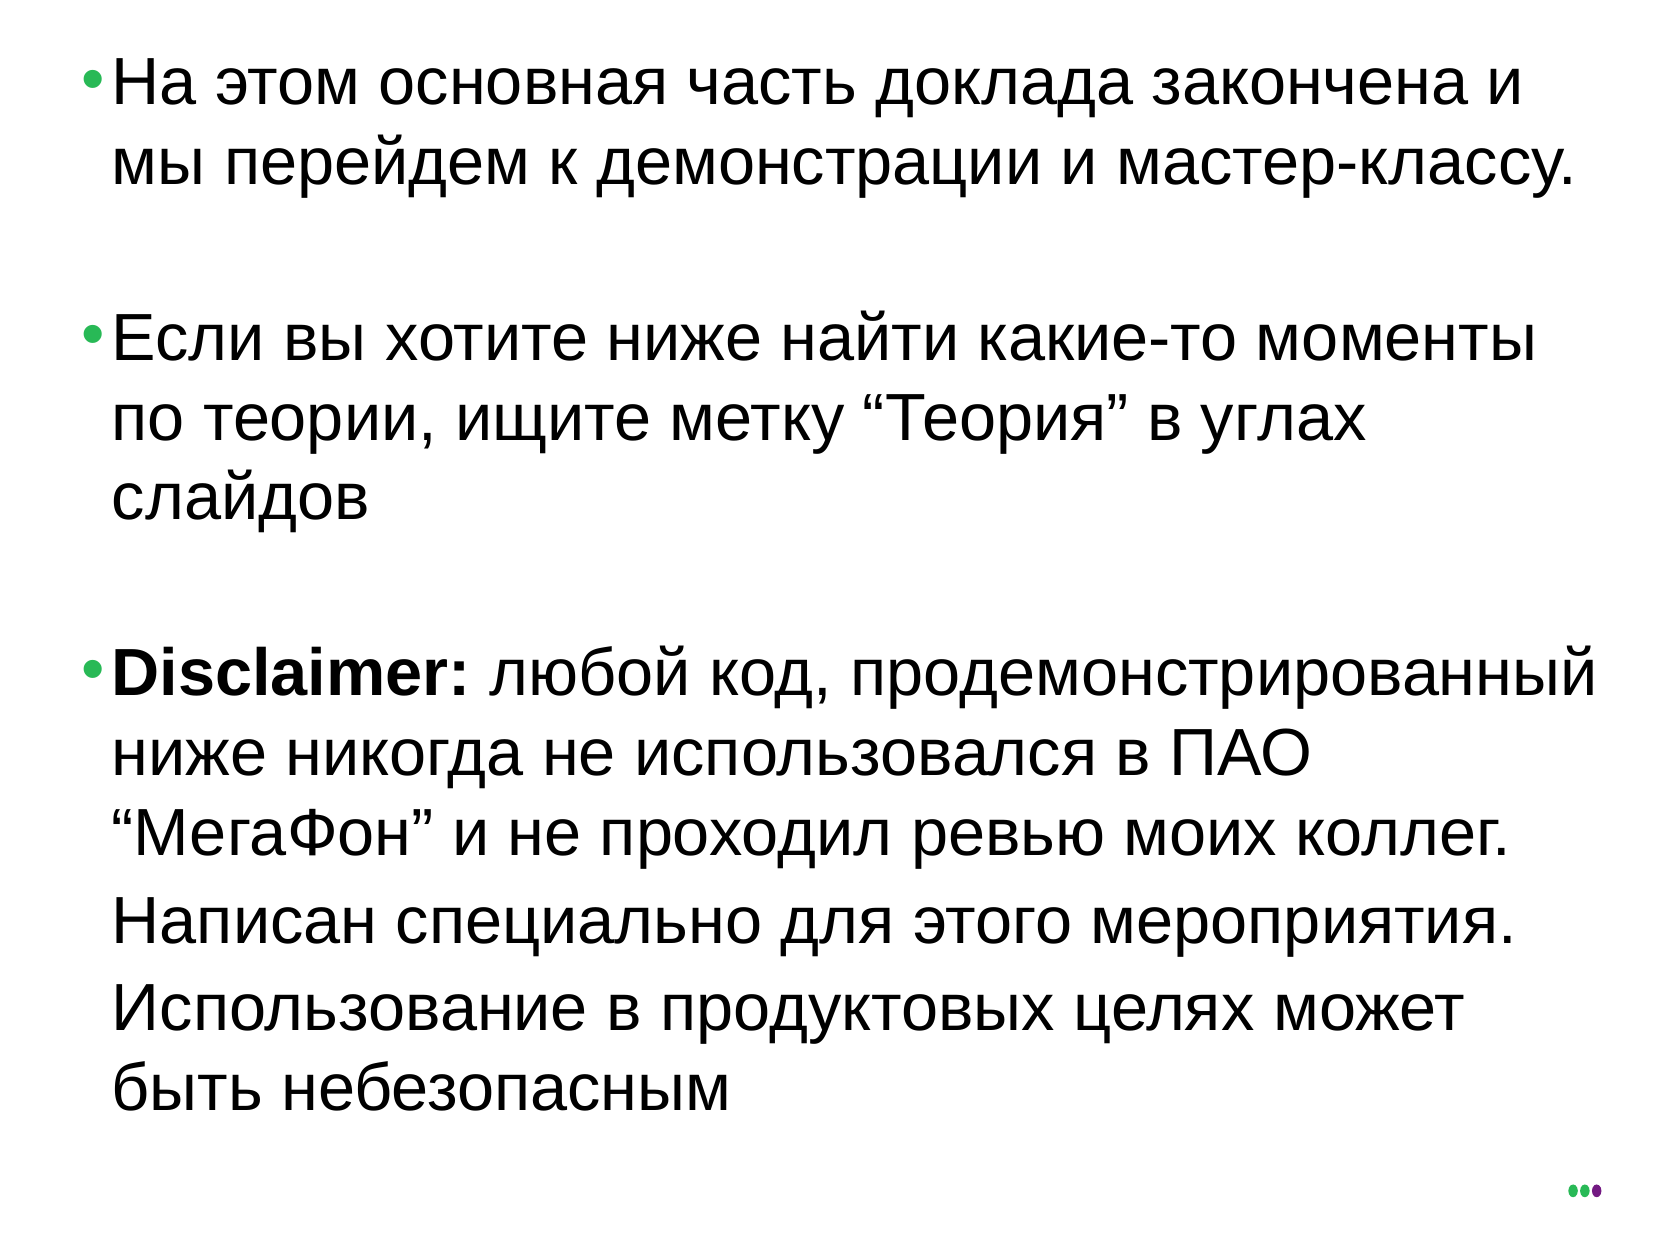

На этом основная часть доклада закончена и мы перейдем к демонстрации и мастер-классу.
Если вы хотите ниже найти какие-то моменты по теории, ищите метку “Теория” в углах слайдов
Disclaimer: любой код, продемонстрированный ниже никогда не использовался в ПАО “МегаФон” и не проходил ревью моих коллег.
Написан специально для этого мероприятия.
Использование в продуктовых целях может быть небезопасным
#